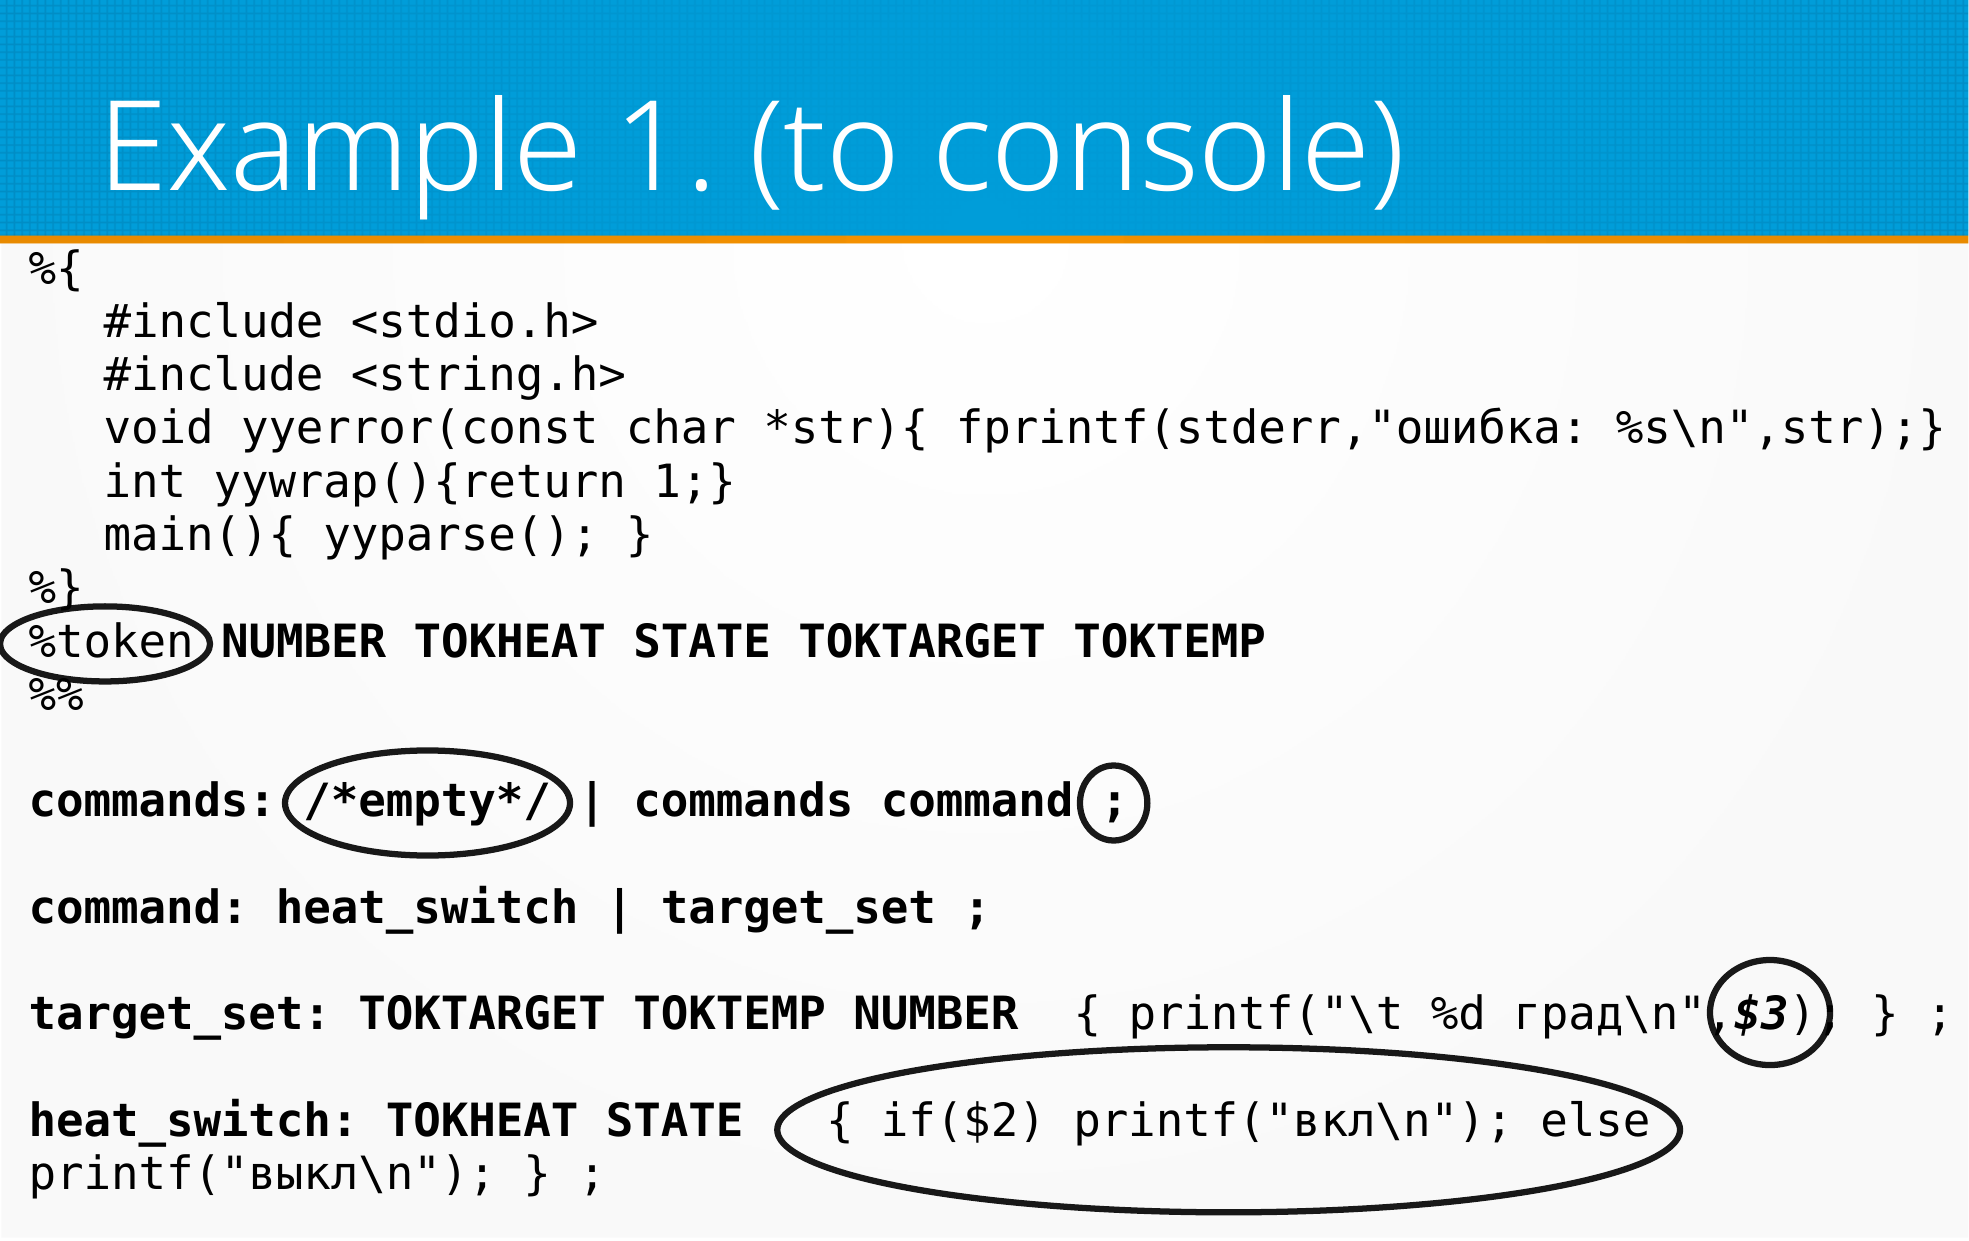

# Example 1. (to console)
%{
	#include <stdio.h>
	#include <string.h>
	void yyerror(const char *str){ fprintf(stderr,"ошибка: %s\n",str);}
	int yywrap(){return 1;}
	main(){ yyparse(); }
%}
%token NUMBER TOKHEAT STATE TOKTARGET TOKTEMP
%%
commands: /*empty*/ | commands command ;
command: heat_switch | target_set ;
target_set: TOKTARGET TOKTEMP NUMBER { printf("\t %d град\n",$3); } ;
heat_switch: TOKHEAT STATE { if($2) printf("вкл\n"); else printf("выкл\n"); } ;